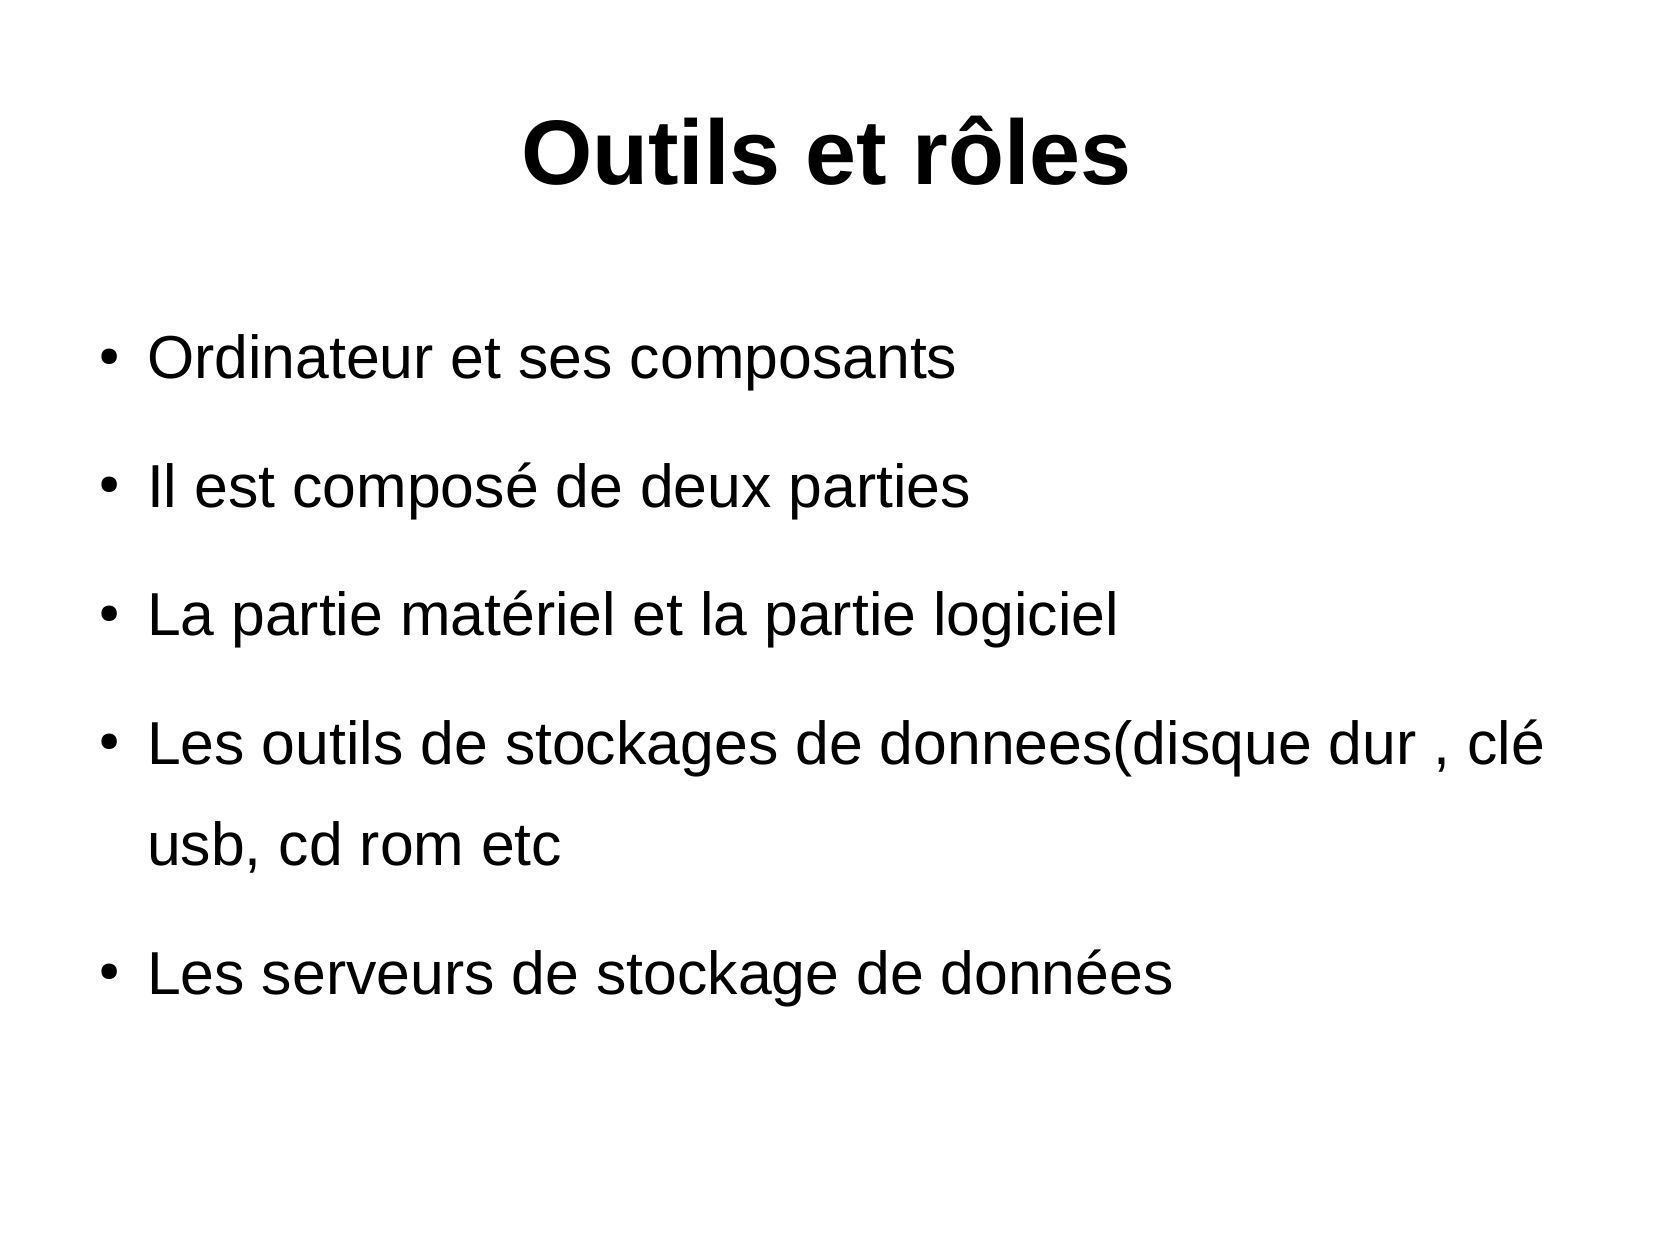

# Outils et rôles
Ordinateur et ses composants
Il est composé de deux parties
La partie matériel et la partie logiciel
Les outils de stockages de donnees(disque dur , clé usb, cd rom etc
Les serveurs de stockage de données